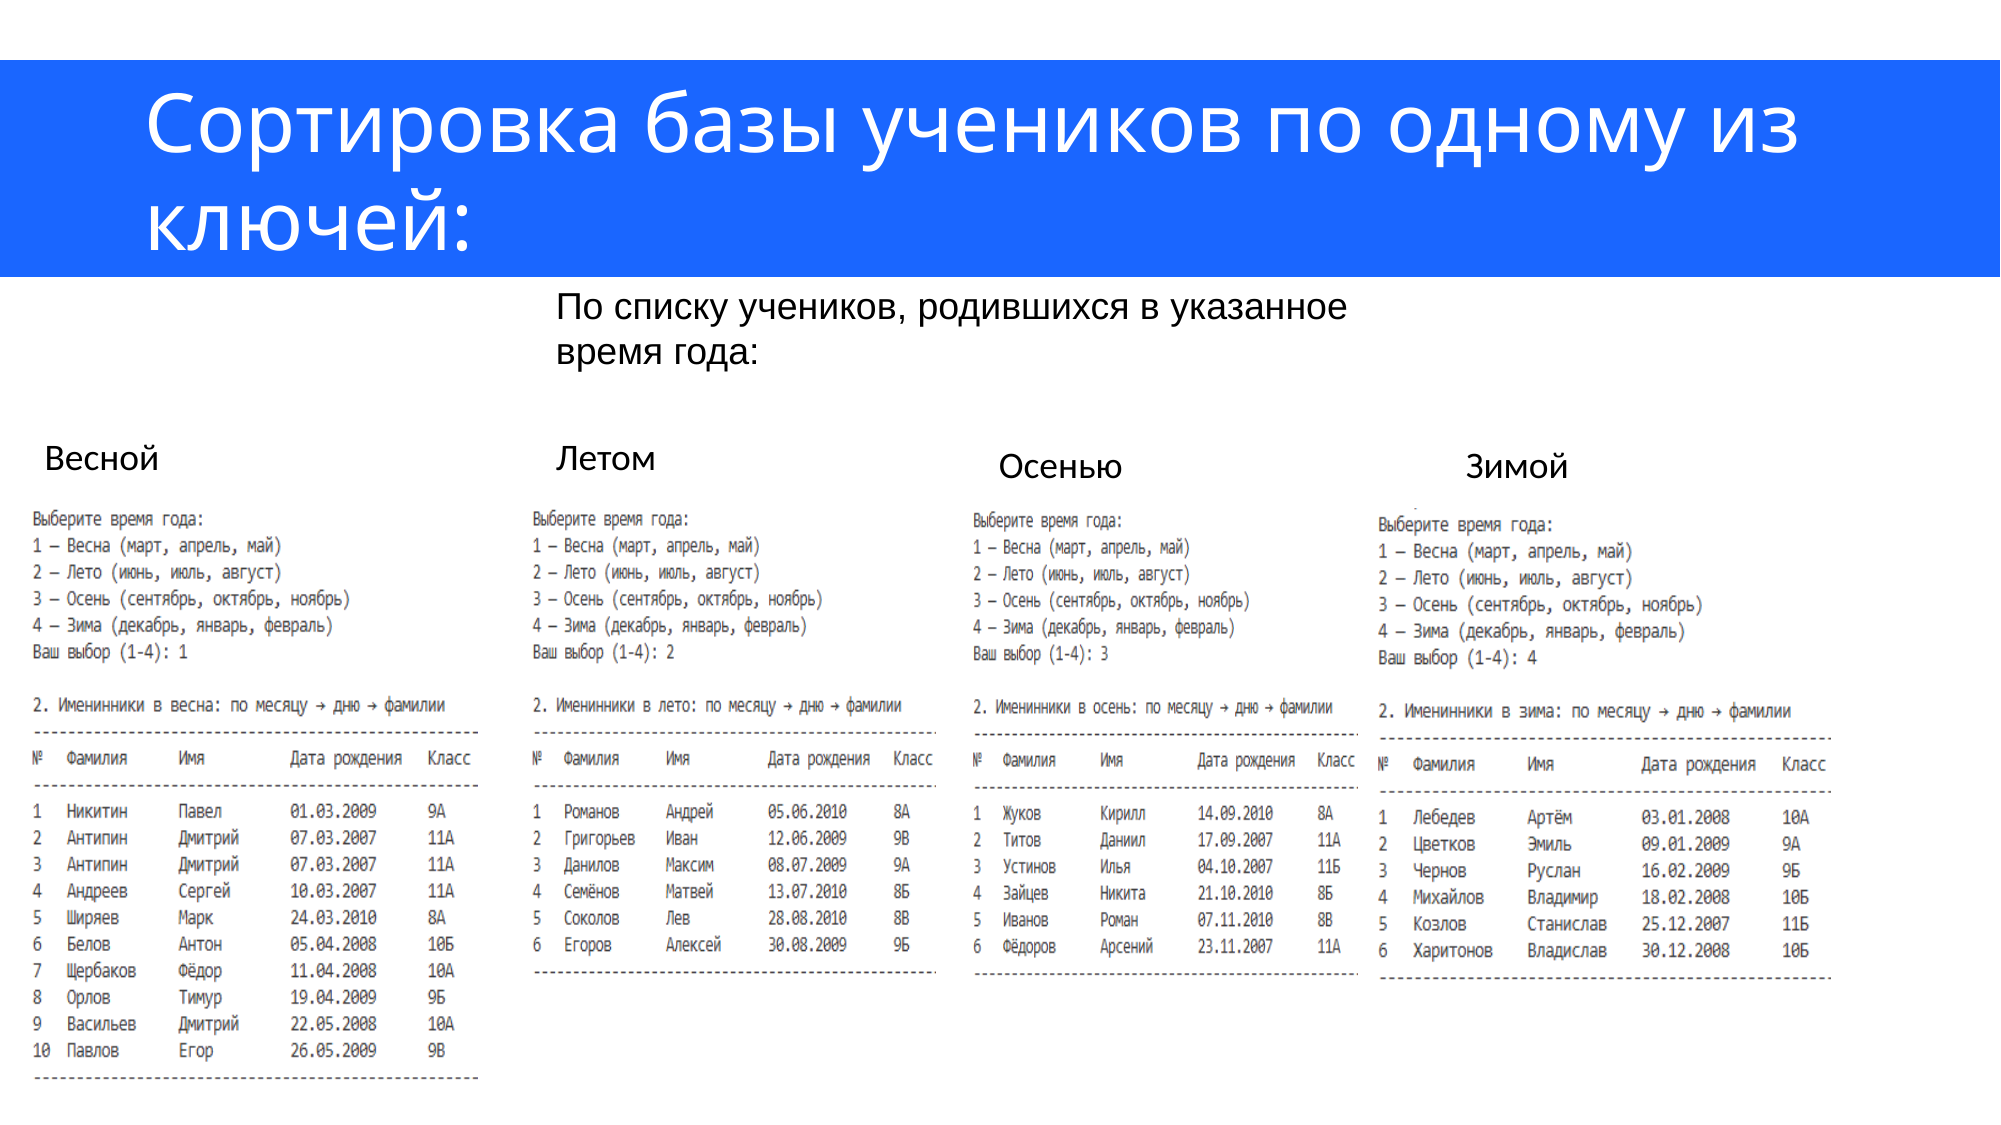

# Сортировка базы учеников по одному из ключей:
По списку учеников, родившихся в указанное время года:
Летом
Весной
Осенью
Зимой